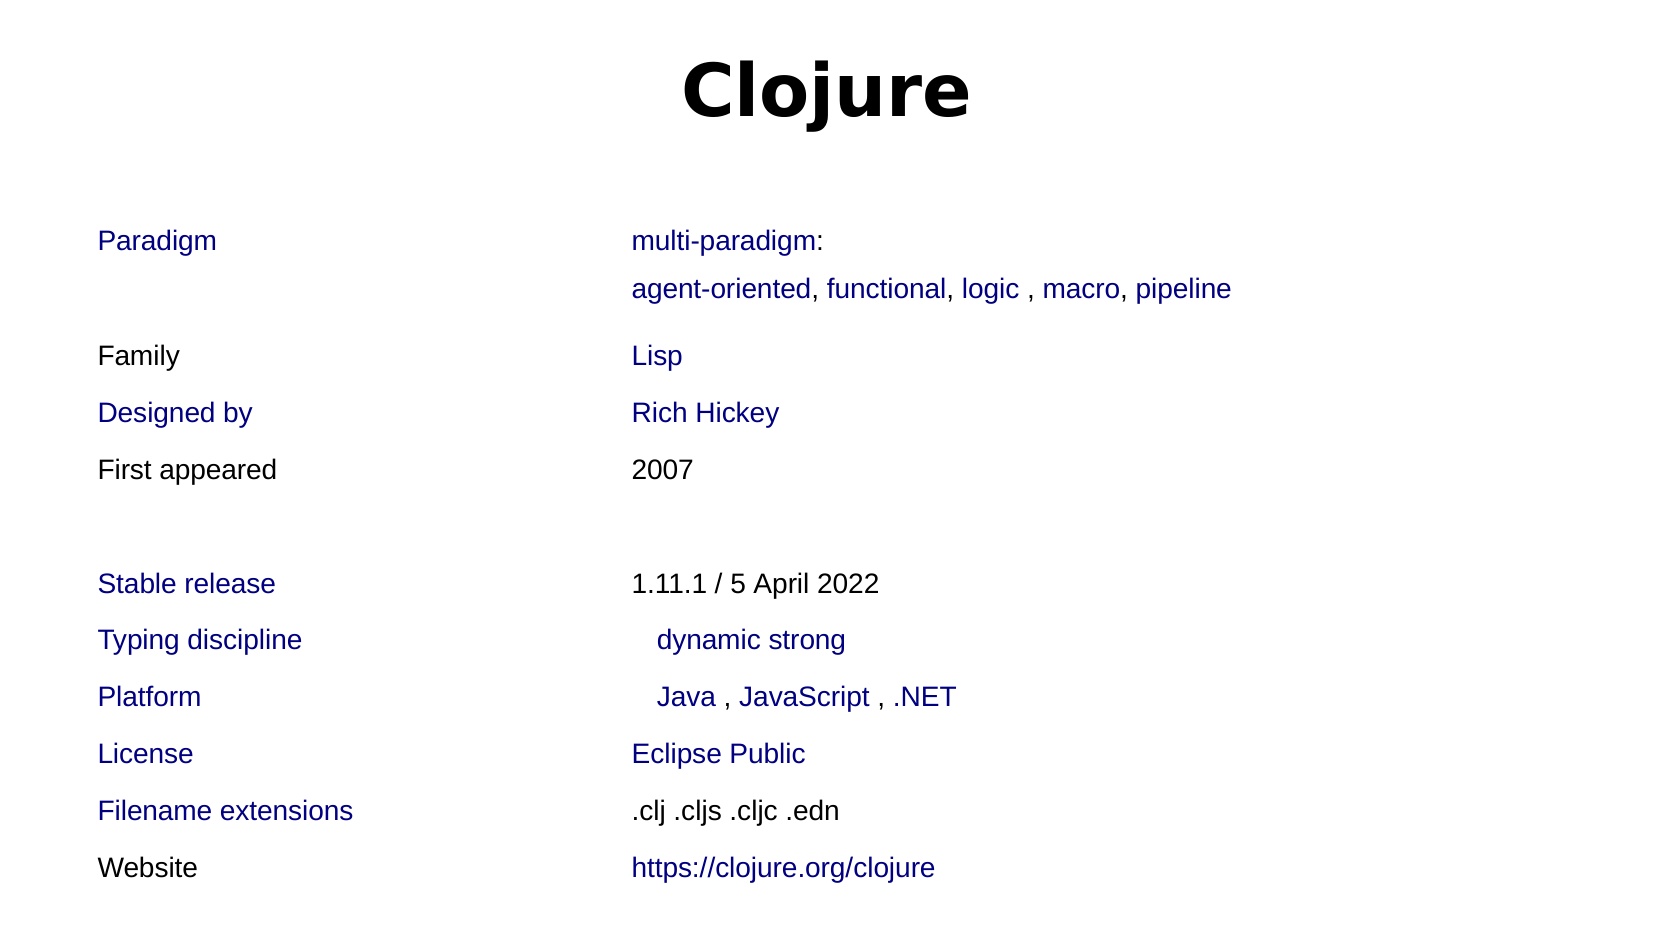

# Clojure
| Paradigm | multi-paradigm: agent-oriented, functional, logic , macro, pipeline |
| --- | --- |
| Family | Lisp |
| Designed by | Rich Hickey |
| First appeared | 2007 |
| | |
| Stable release | 1.11.1 / 5 April 2022 |
| Typing discipline | dynamic strong |
| Platform | Java , JavaScript , .NET |
| License | Eclipse Public |
| Filename extensions | .clj .cljs .cljc .edn |
| Website | https://clojure.org/clojure |